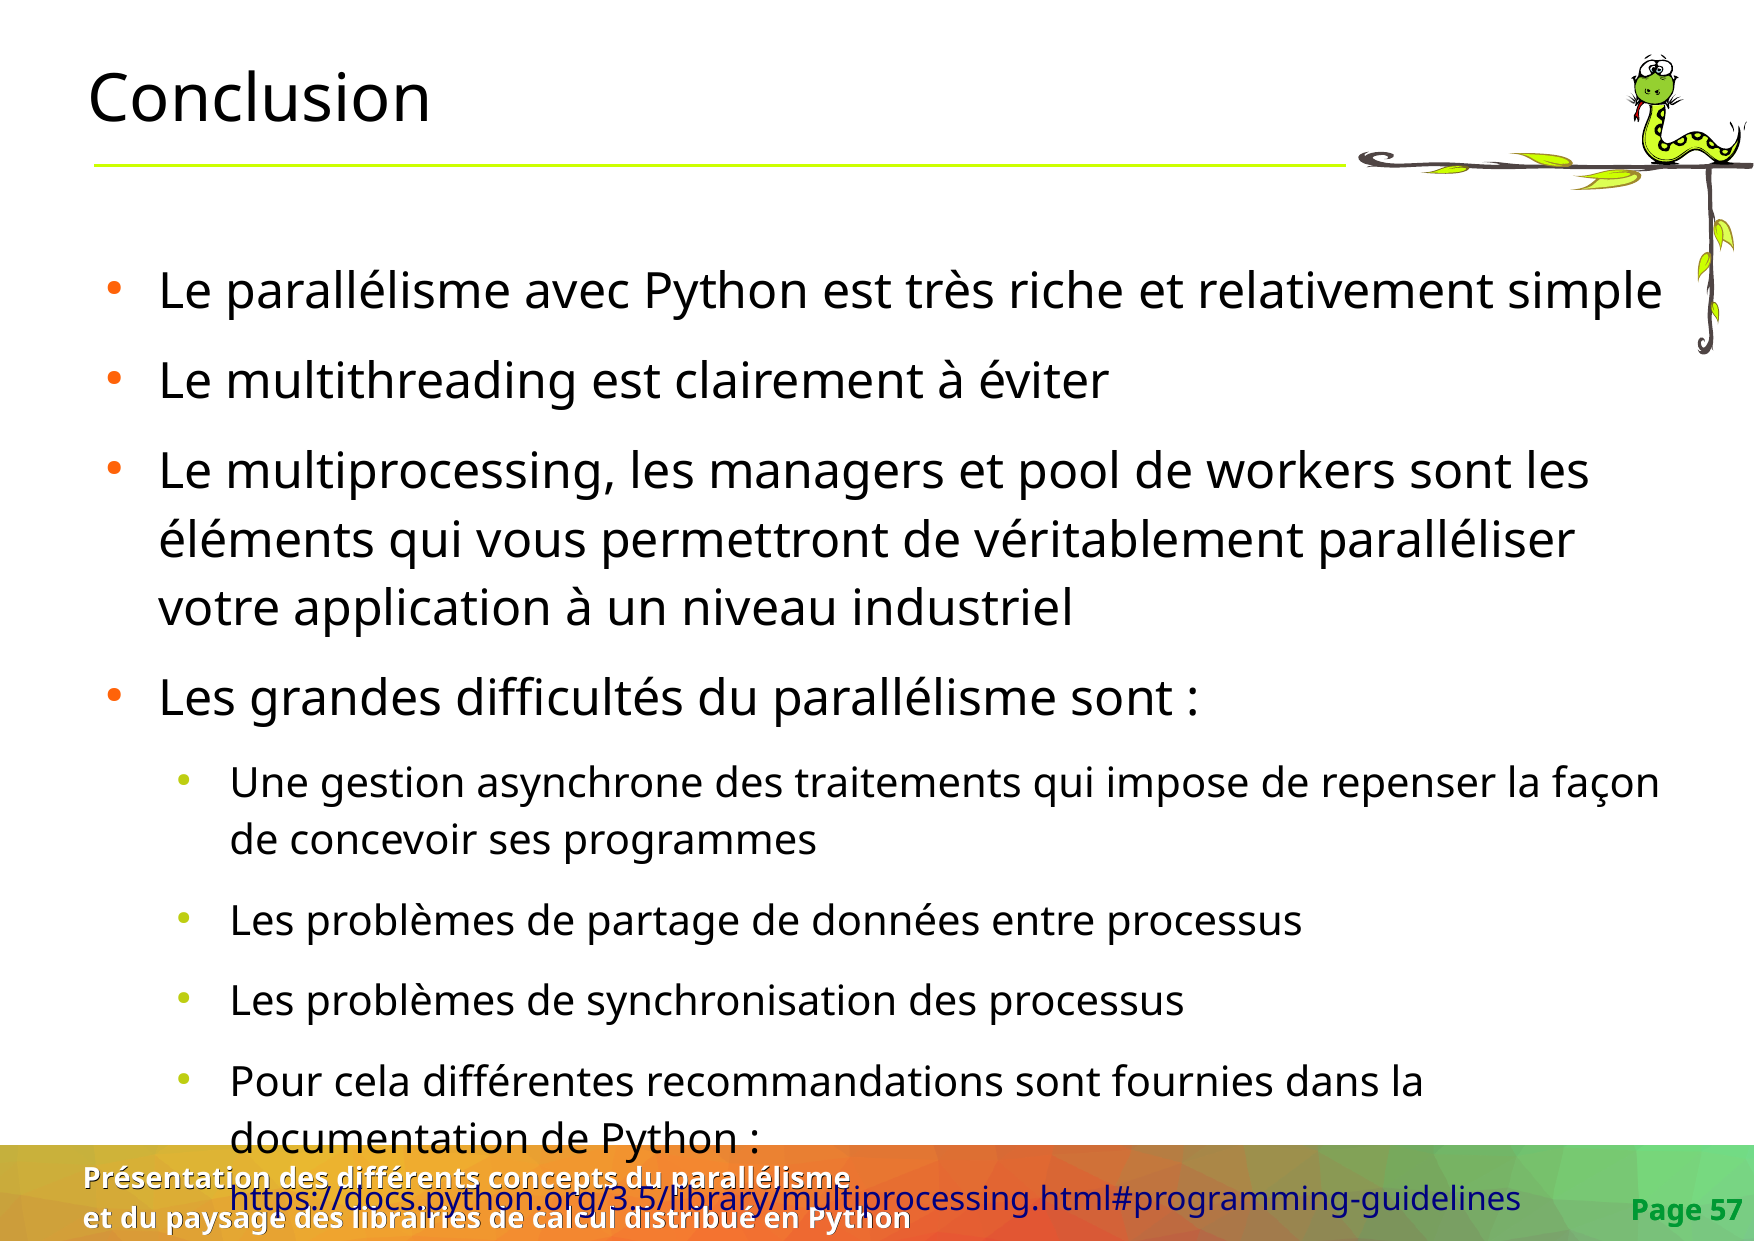

# Conclusion
Le parallélisme avec Python est très riche et relativement simple
Le multithreading est clairement à éviter
Le multiprocessing, les managers et pool de workers sont les éléments qui vous permettront de véritablement paralléliser votre application à un niveau industriel
Les grandes difficultés du parallélisme sont :
Une gestion asynchrone des traitements qui impose de repenser la façon de concevoir ses programmes
Les problèmes de partage de données entre processus
Les problèmes de synchronisation des processus
Pour cela différentes recommandations sont fournies dans la documentation de Python :
https://docs.python.org/3.5/library/multiprocessing.html#programming-guidelines
57